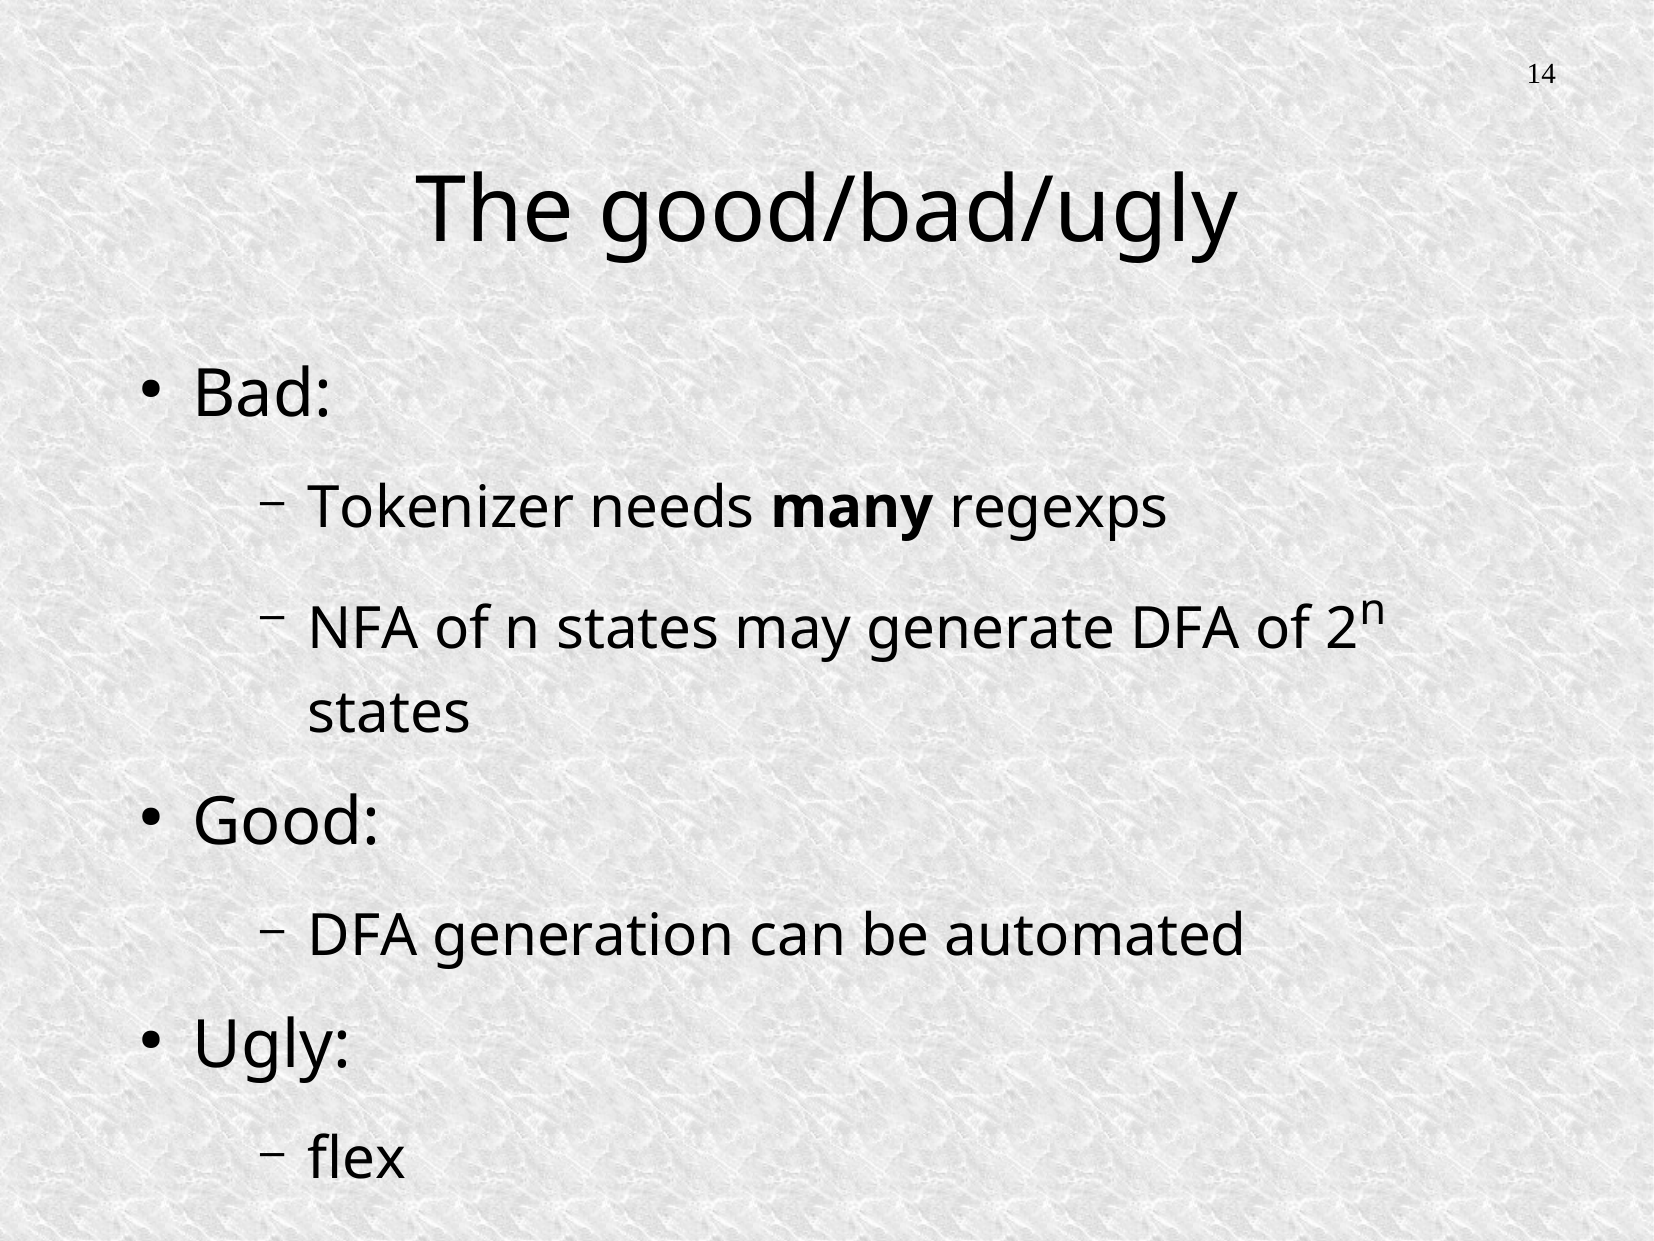

14
# The good/bad/ugly
Bad:
Tokenizer needs many regexps
NFA of n states may generate DFA of 2n states
Good:
DFA generation can be automated
Ugly:
flex